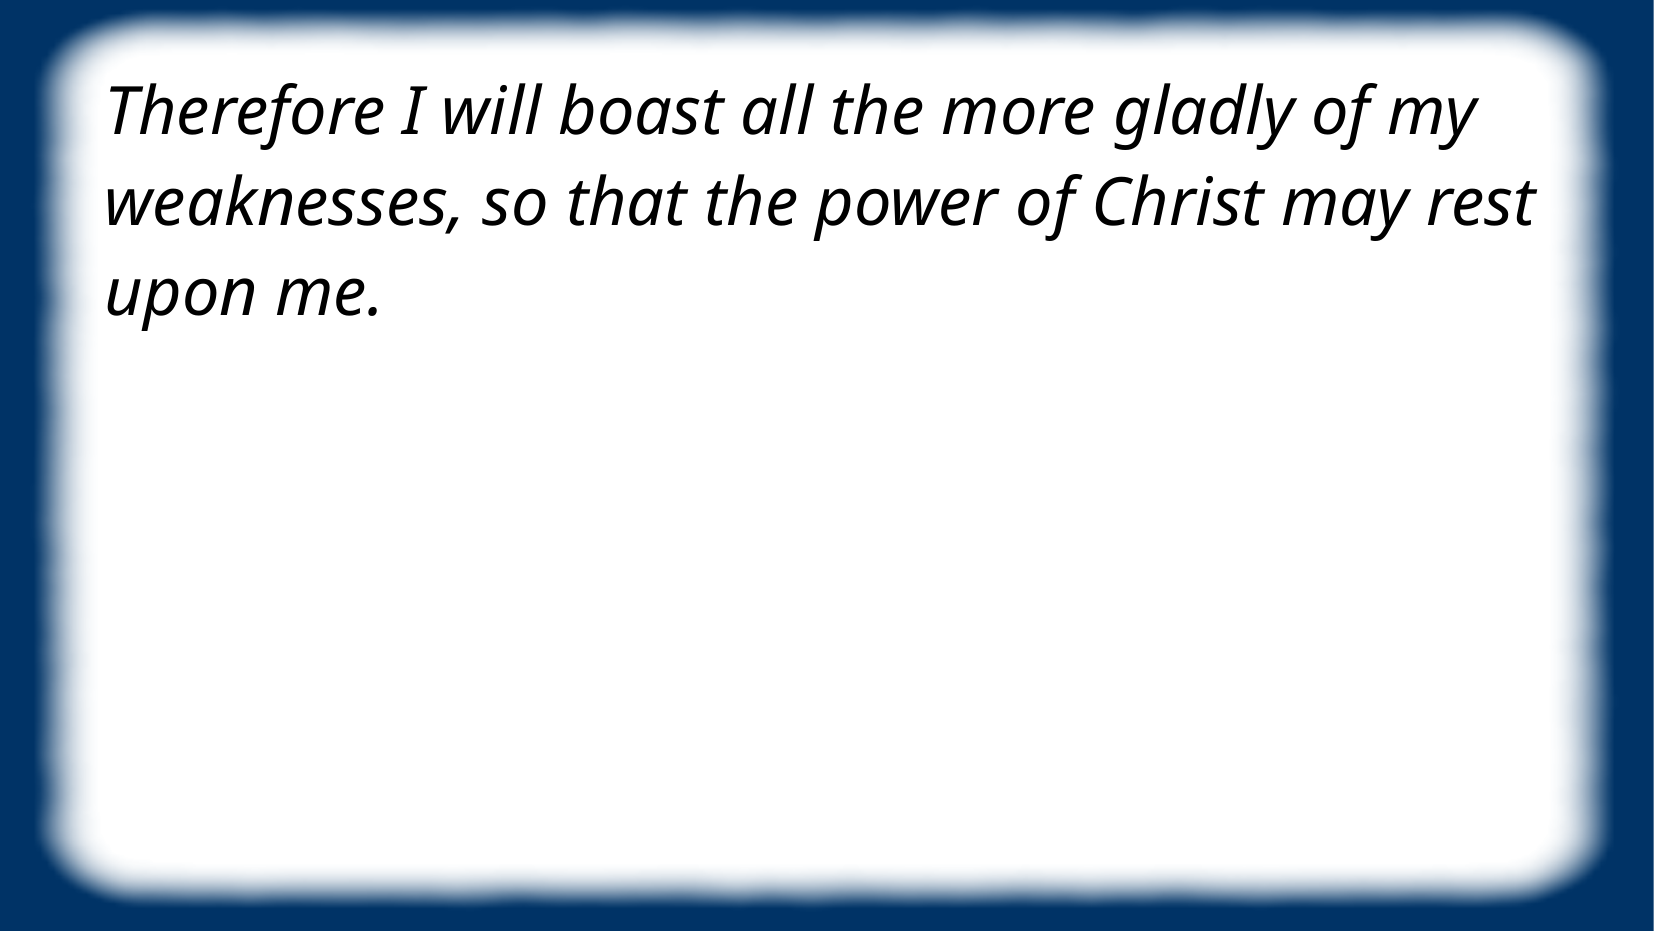

Therefore I will boast all the more gladly of my weaknesses, so that the power of Christ may rest upon me.